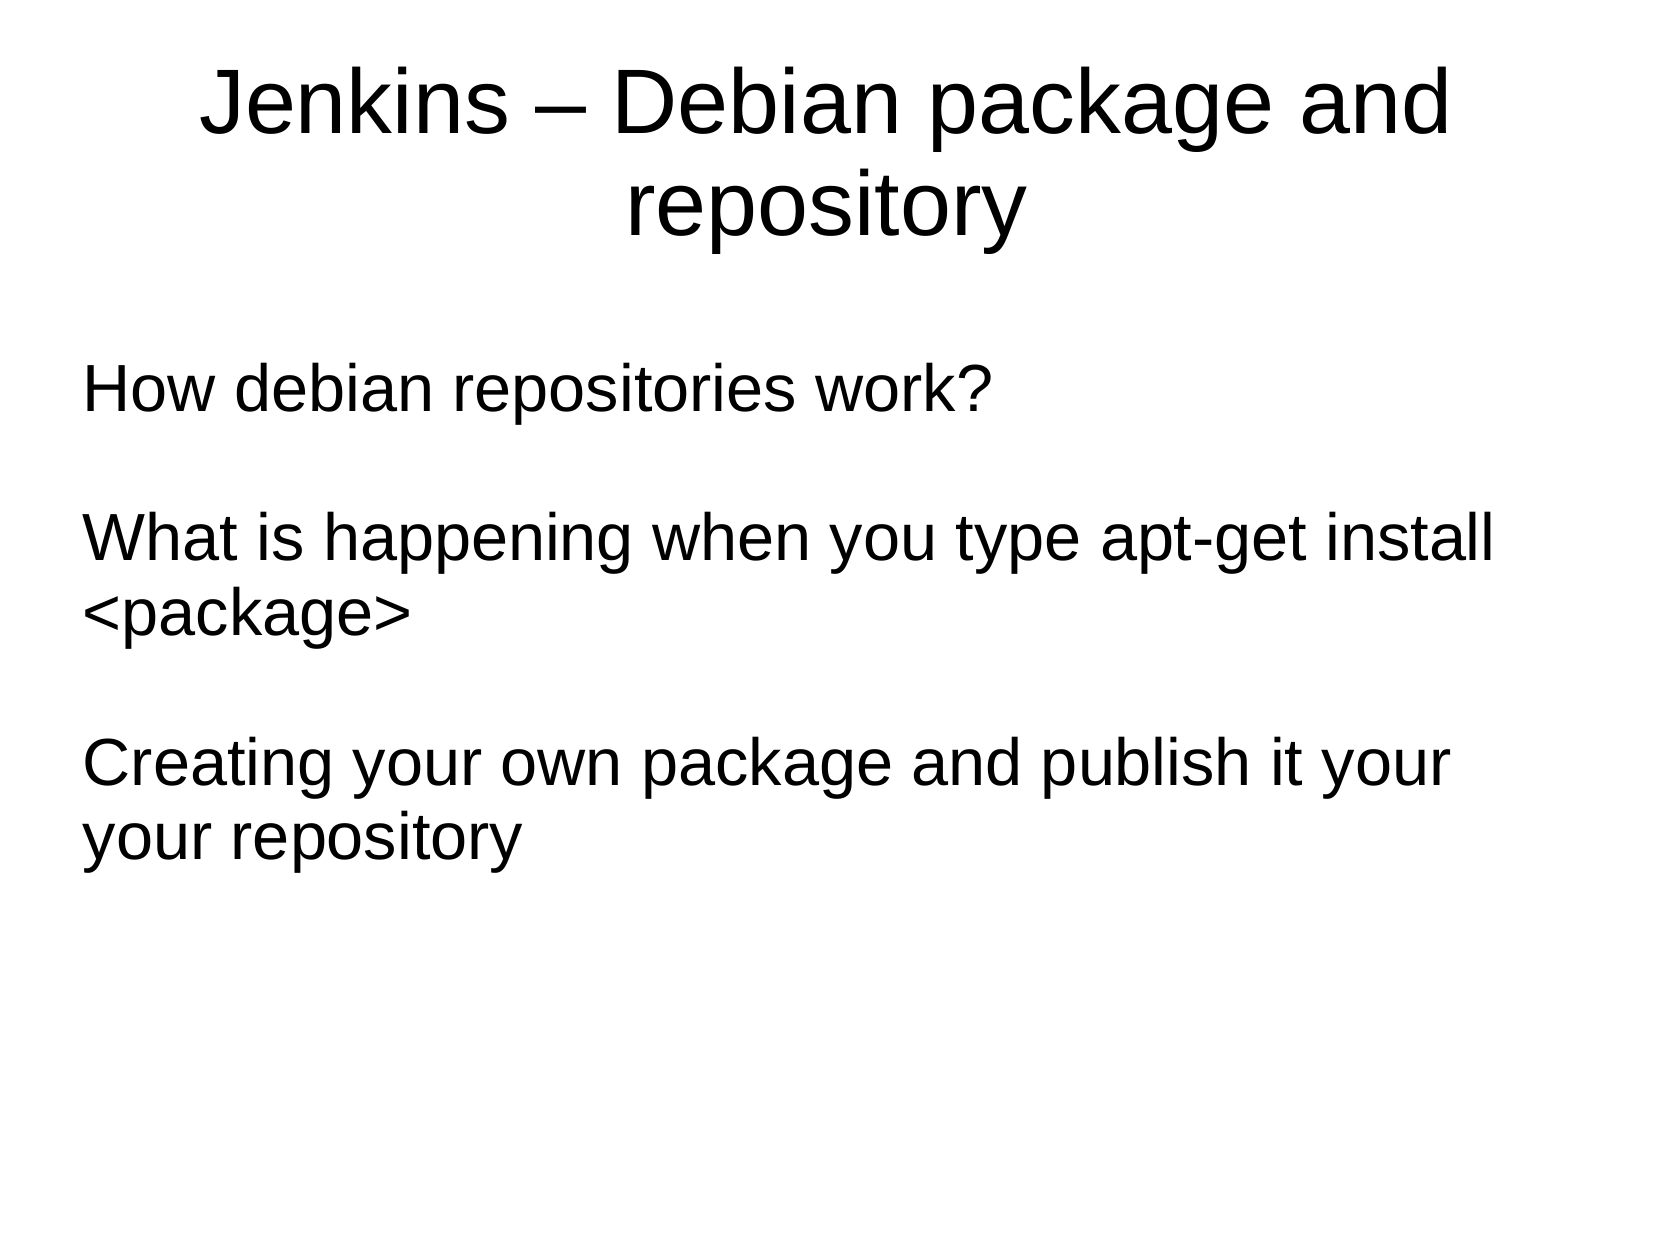

# Jenkins – Debian package and repository
How debian repositories work?
What is happening when you type apt-get install <package>
Creating your own package and publish it your your repository